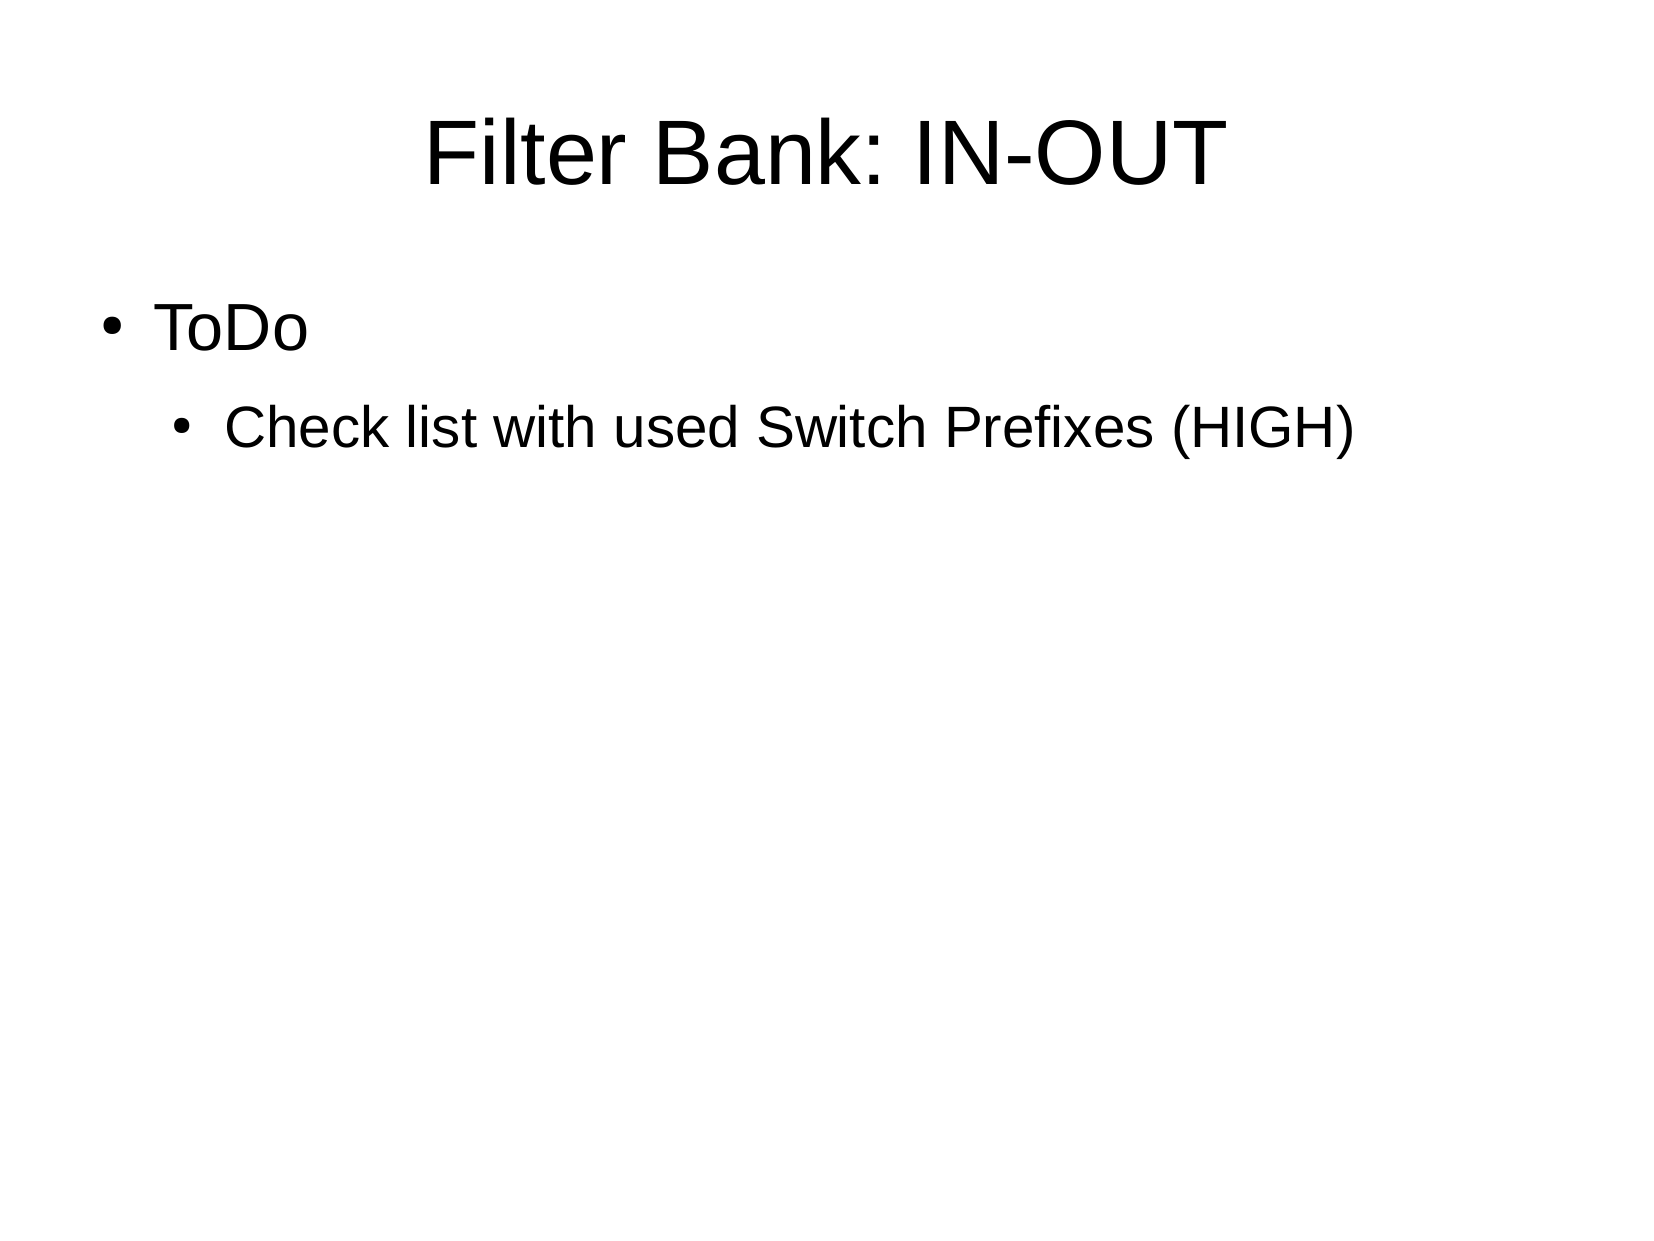

# Filter Bank: IN-OUT
ToDo
Check list with used Switch Prefixes (HIGH)